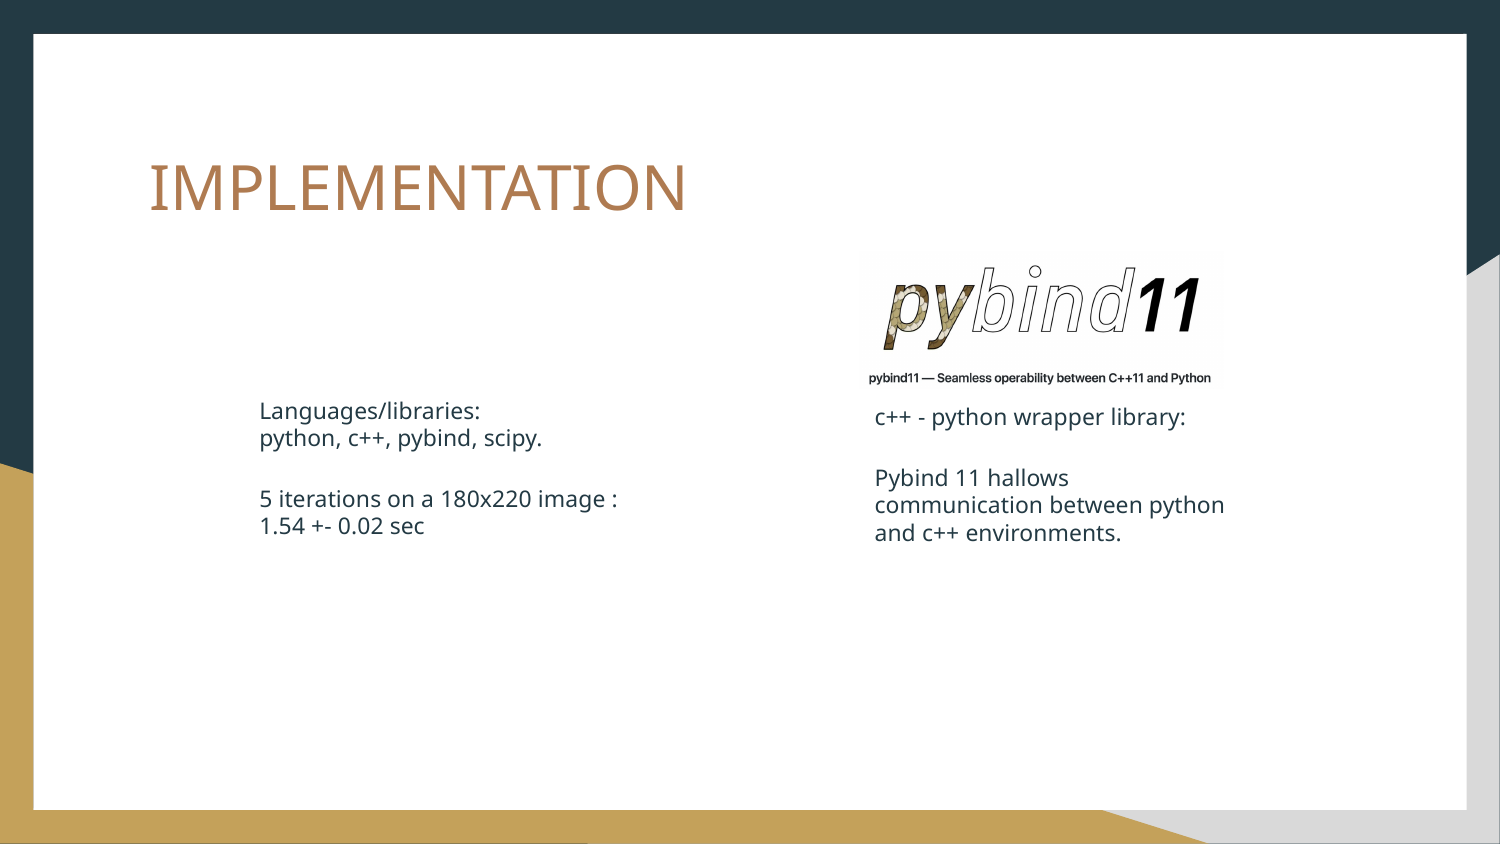

IMPLEMENTATION
# Languages/libraries: python, c++, pybind, scipy.
5 iterations on a 180x220 image : 1.54 +- 0.02 sec
c++ - python wrapper library:
Pybind 11 hallows communication between python and c++ environments.